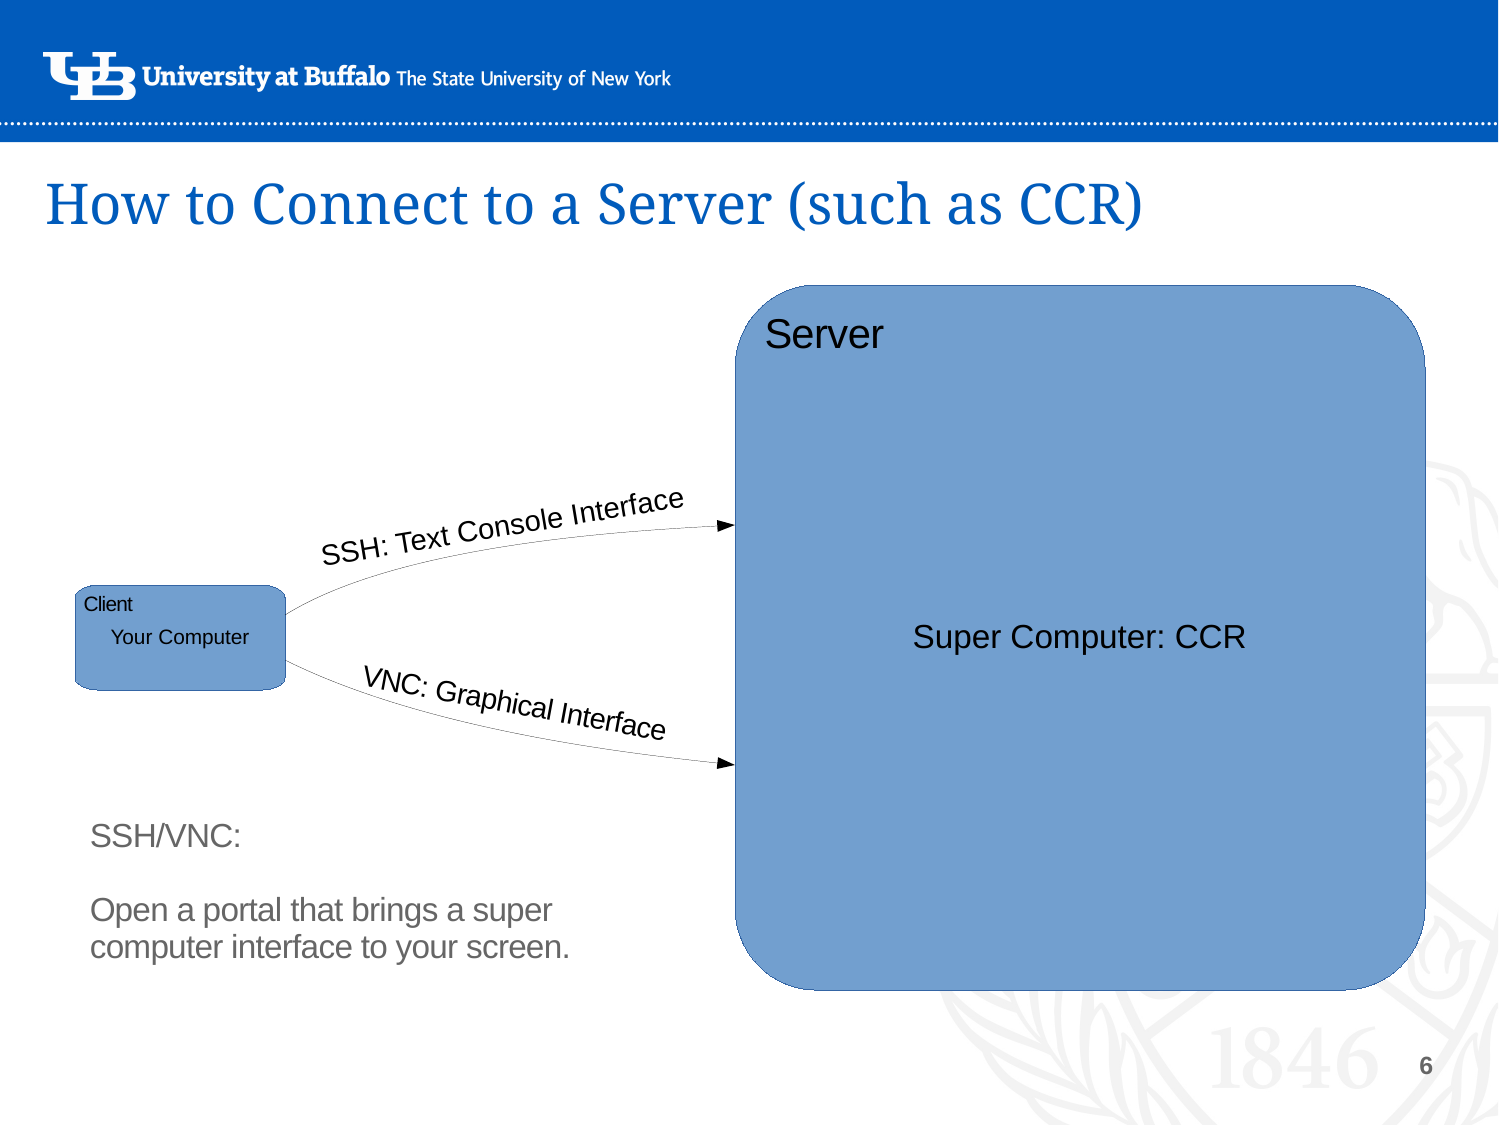

#
How to Connect to a Server (such as CCR)
Super Computer: CCR
Server
SSH: Text Console Interface
Client
Your Computer
VNC: Graphical Interface
SSH/VNC:
Open a portal that brings a super computer interface to your screen.